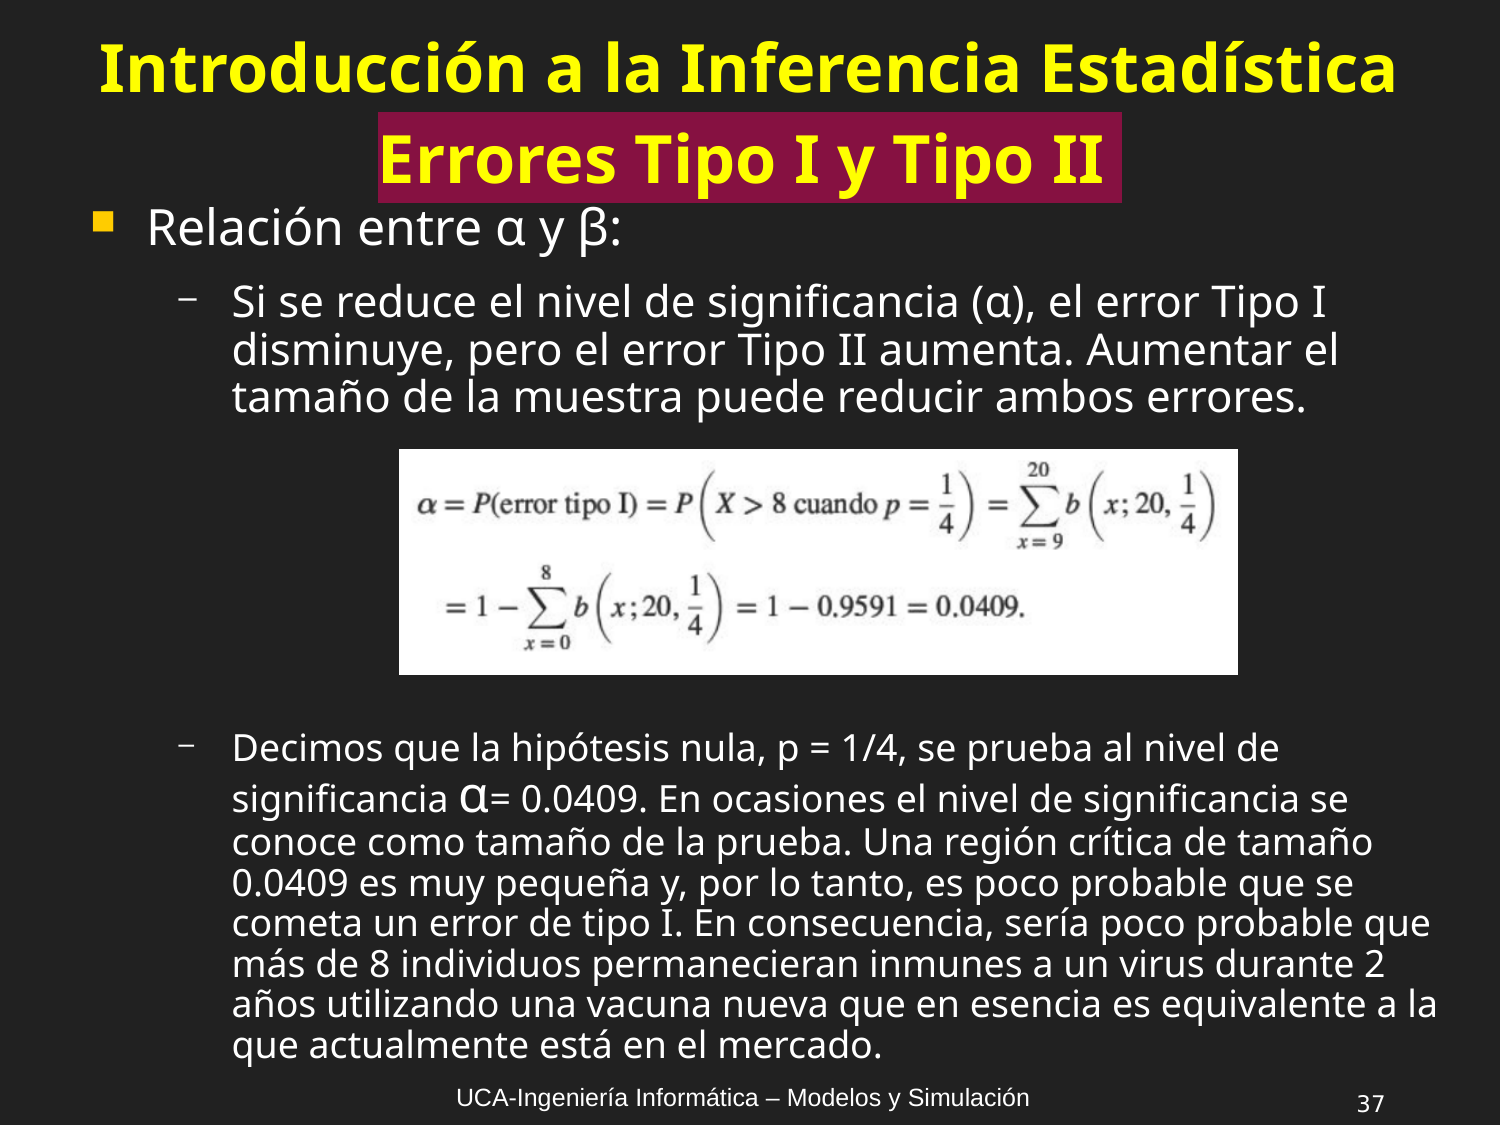

# Introducción a la Inferencia Estadística Errores Tipo I y Tipo II
Relación entre α y β:
Si se reduce el nivel de significancia (α), el error Tipo I disminuye, pero el error Tipo II aumenta. Aumentar el tamaño de la muestra puede reducir ambos errores.
Decimos que la hipótesis nula, p = 1/4, se prueba al nivel de significancia α= 0.0409. En ocasiones el nivel de significancia se conoce como tamaño de la prueba. Una región crítica de tamaño 0.0409 es muy pequeña y, por lo tanto, es poco probable que se cometa un error de tipo I. En consecuencia, sería poco probable que más de 8 individuos permanecieran inmunes a un virus durante 2 años utilizando una vacuna nueva que en esencia es equivalente a la que actualmente está en el mercado.